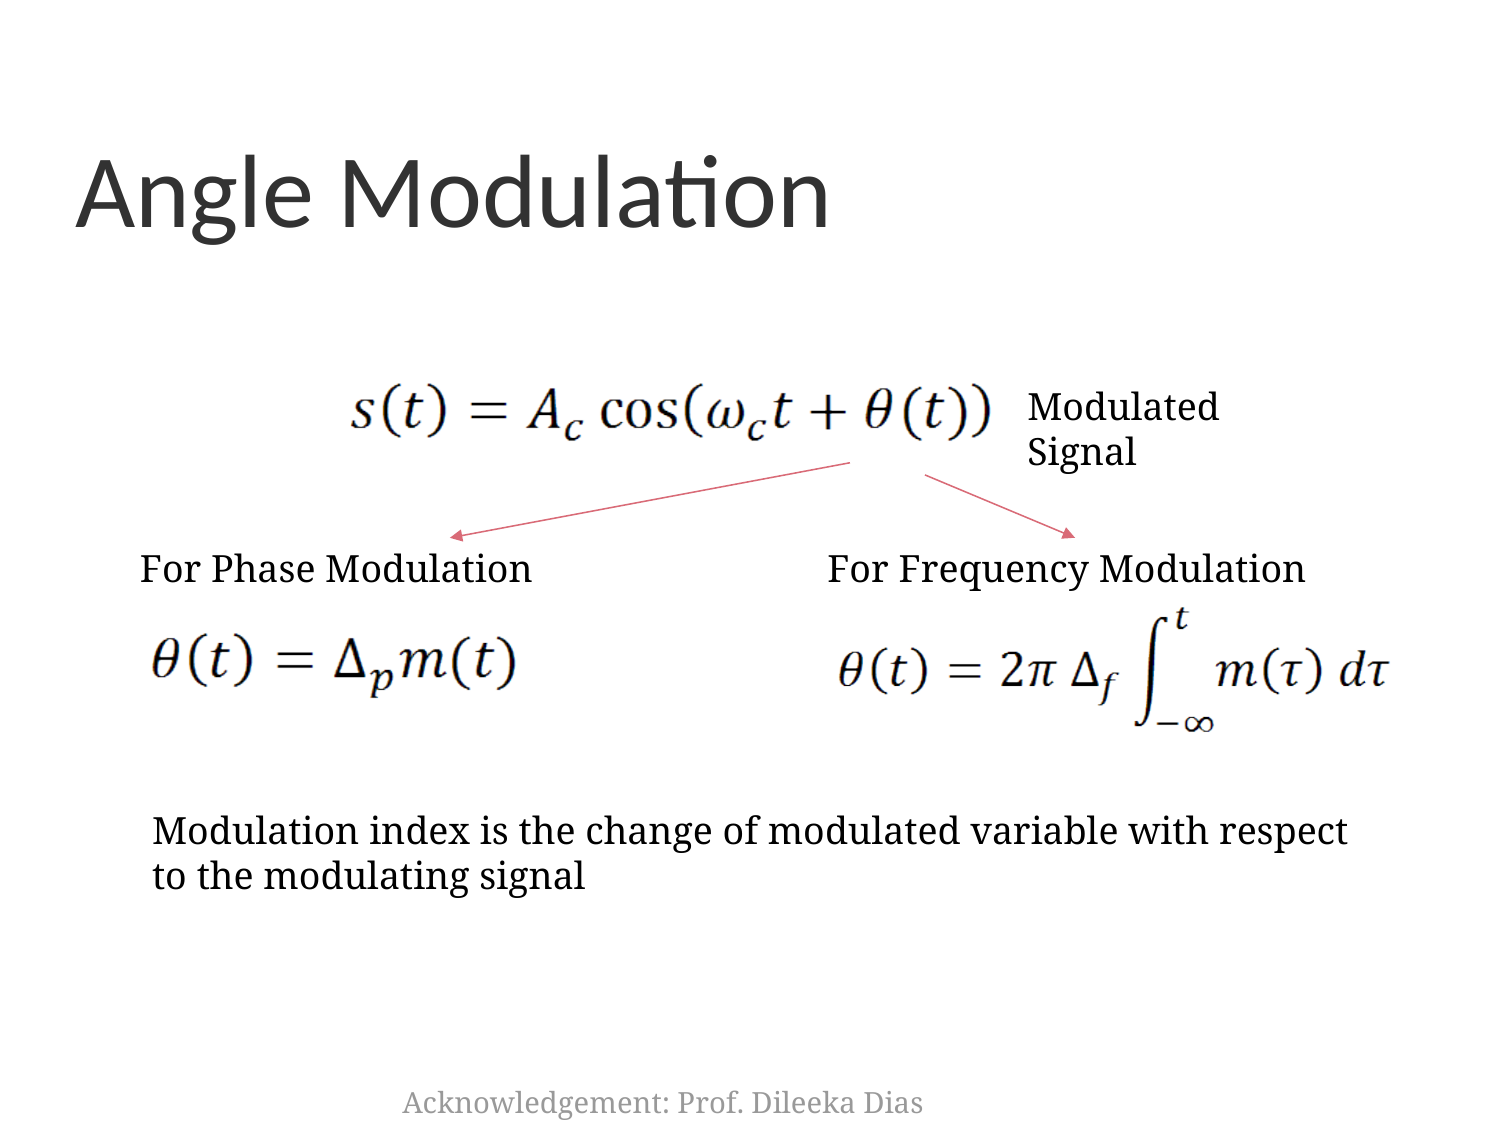

# Angle Modulation
Modulated Signal
For Phase Modulation
For Frequency Modulation
Modulation index is the change of modulated variable with respect to the modulating signal
Acknowledgement: Prof. Dileeka Dias